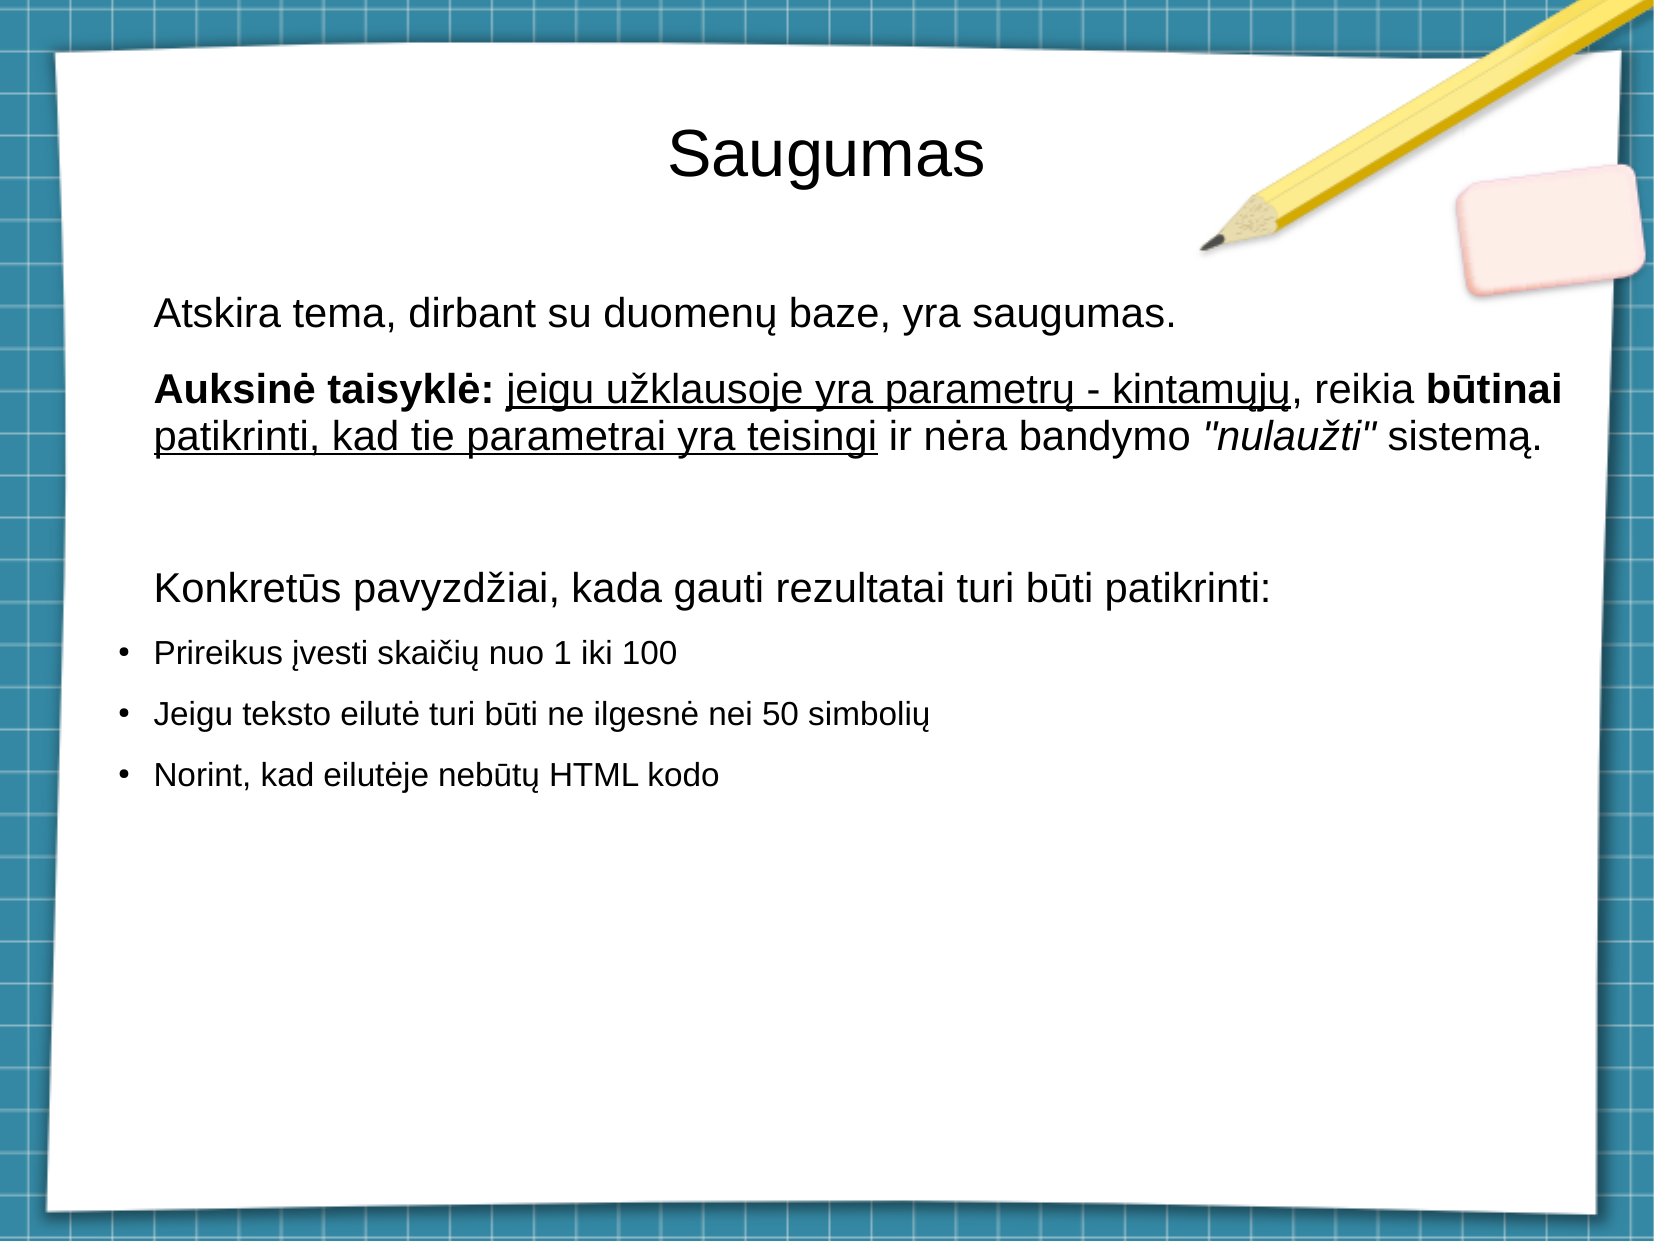

# Saugumas
Atskira tema, dirbant su duomenų baze, yra saugumas.
Auksinė taisyklė: jeigu užklausoje yra parametrų - kintamųjų, reikia būtinai patikrinti, kad tie parametrai yra teisingi ir nėra bandymo "nulaužti" sistemą.
Konkretūs pavyzdžiai, kada gauti rezultatai turi būti patikrinti:
Prireikus įvesti skaičių nuo 1 iki 100
Jeigu teksto eilutė turi būti ne ilgesnė nei 50 simbolių
Norint, kad eilutėje nebūtų HTML kodo